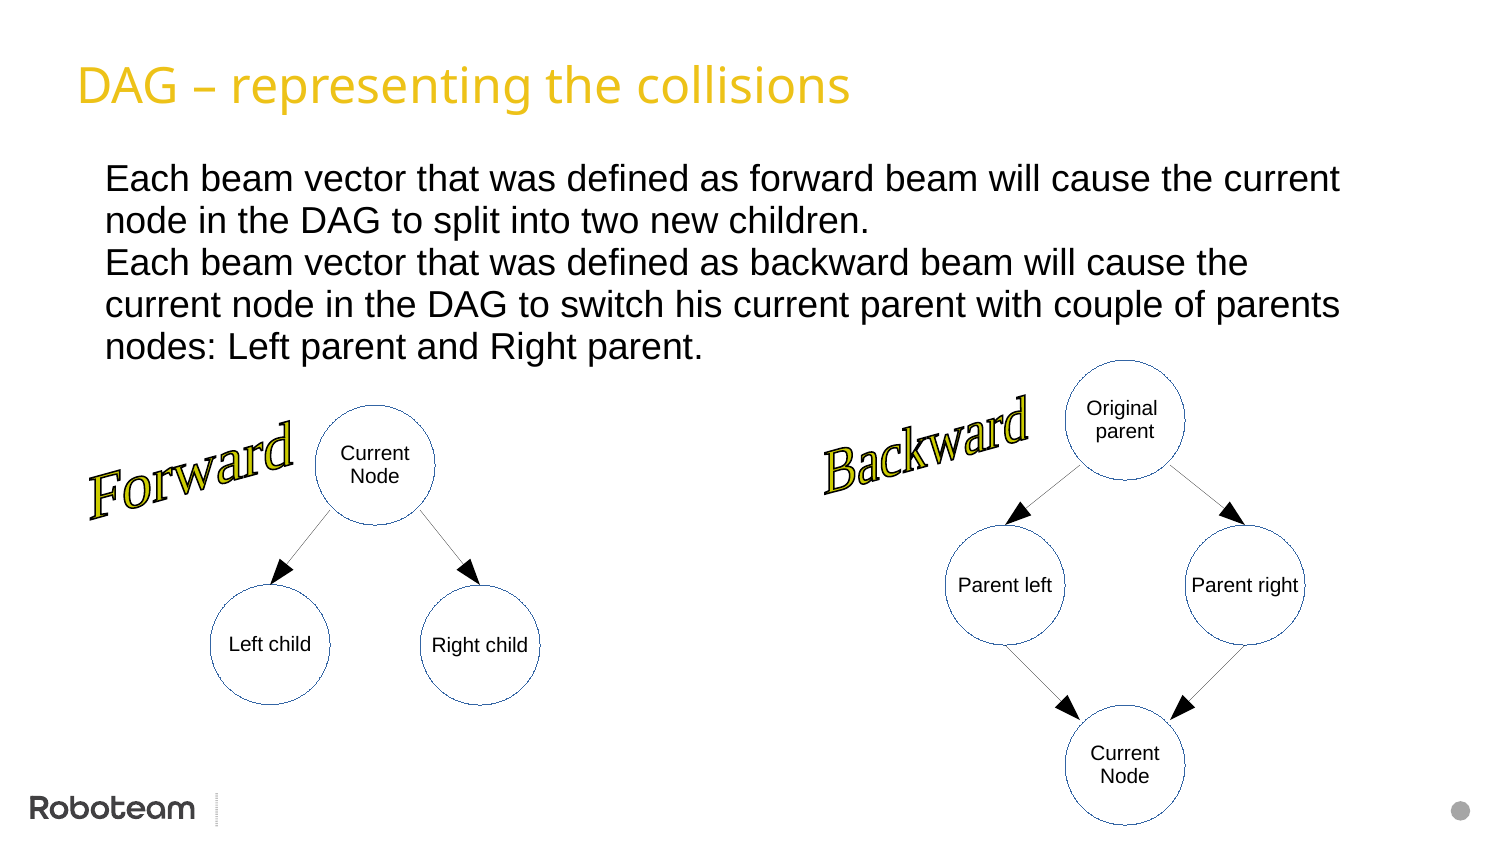

# DAG – representing the collisions
Each beam vector that was defined as forward beam will cause the current node in the DAG to split into two new children.
Each beam vector that was defined as backward beam will cause the current node in the DAG to switch his current parent with couple of parents nodes: Left parent and Right parent.
Original
parent
Backward
Current
Node
Forward
Parent left
Parent right
Left child
Right child
Current
Node